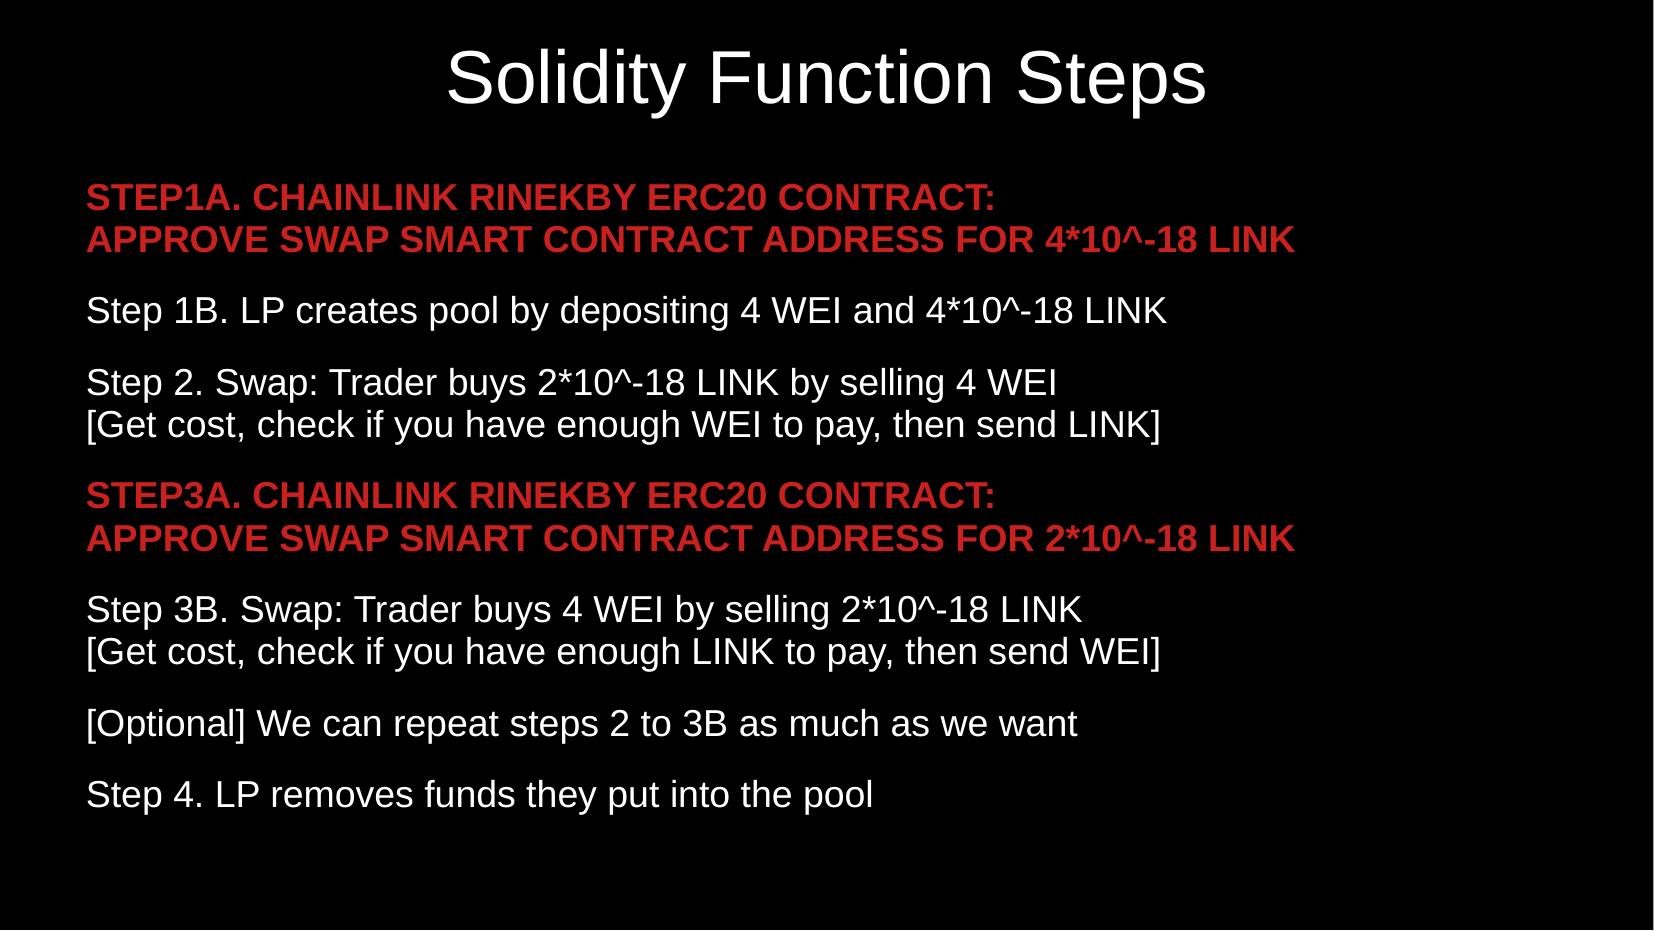

# Solidity Function Steps
STEP1A. CHAINLINK RINEKBY ERC20 CONTRACT: 							APPROVE SWAP SMART CONTRACT ADDRESS FOR 4*10^-18 LINK
Step 1B. LP creates pool by depositing 4 WEI and 4*10^-18 LINK
Step 2. Swap: Trader buys 2*10^-18 LINK by selling 4 WEI								[Get cost, check if you have enough WEI to pay, then send LINK]
STEP3A. CHAINLINK RINEKBY ERC20 CONTRACT: 							APPROVE SWAP SMART CONTRACT ADDRESS FOR 2*10^-18 LINK
Step 3B. Swap: Trader buys 4 WEI by selling 2*10^-18 LINK							[Get cost, check if you have enough LINK to pay, then send WEI]
[Optional] We can repeat steps 2 to 3B as much as we want
Step 4. LP removes funds they put into the pool